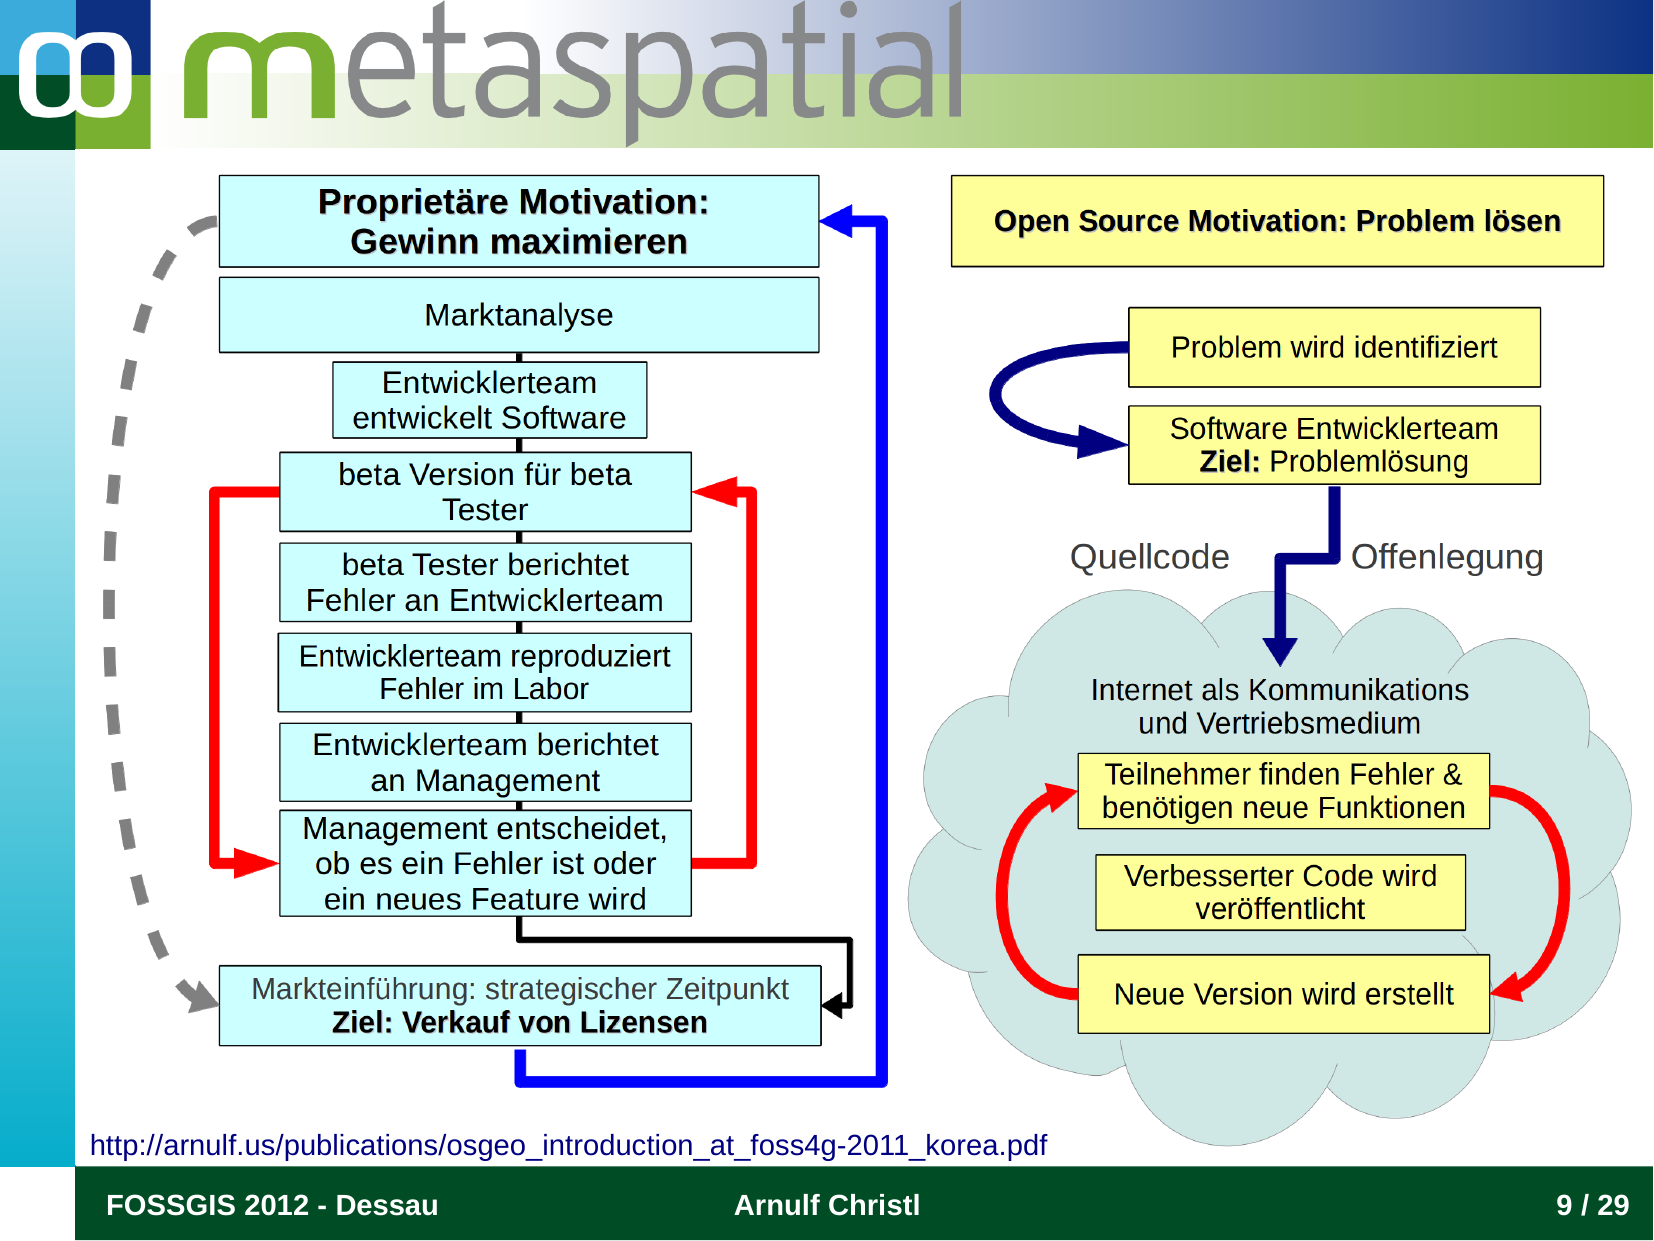

http://arnulf.us/publications/osgeo_introduction_at_foss4g-2011_korea.pdf
FOSSGIS 2012 - Dessau
Arnulf Christl
9